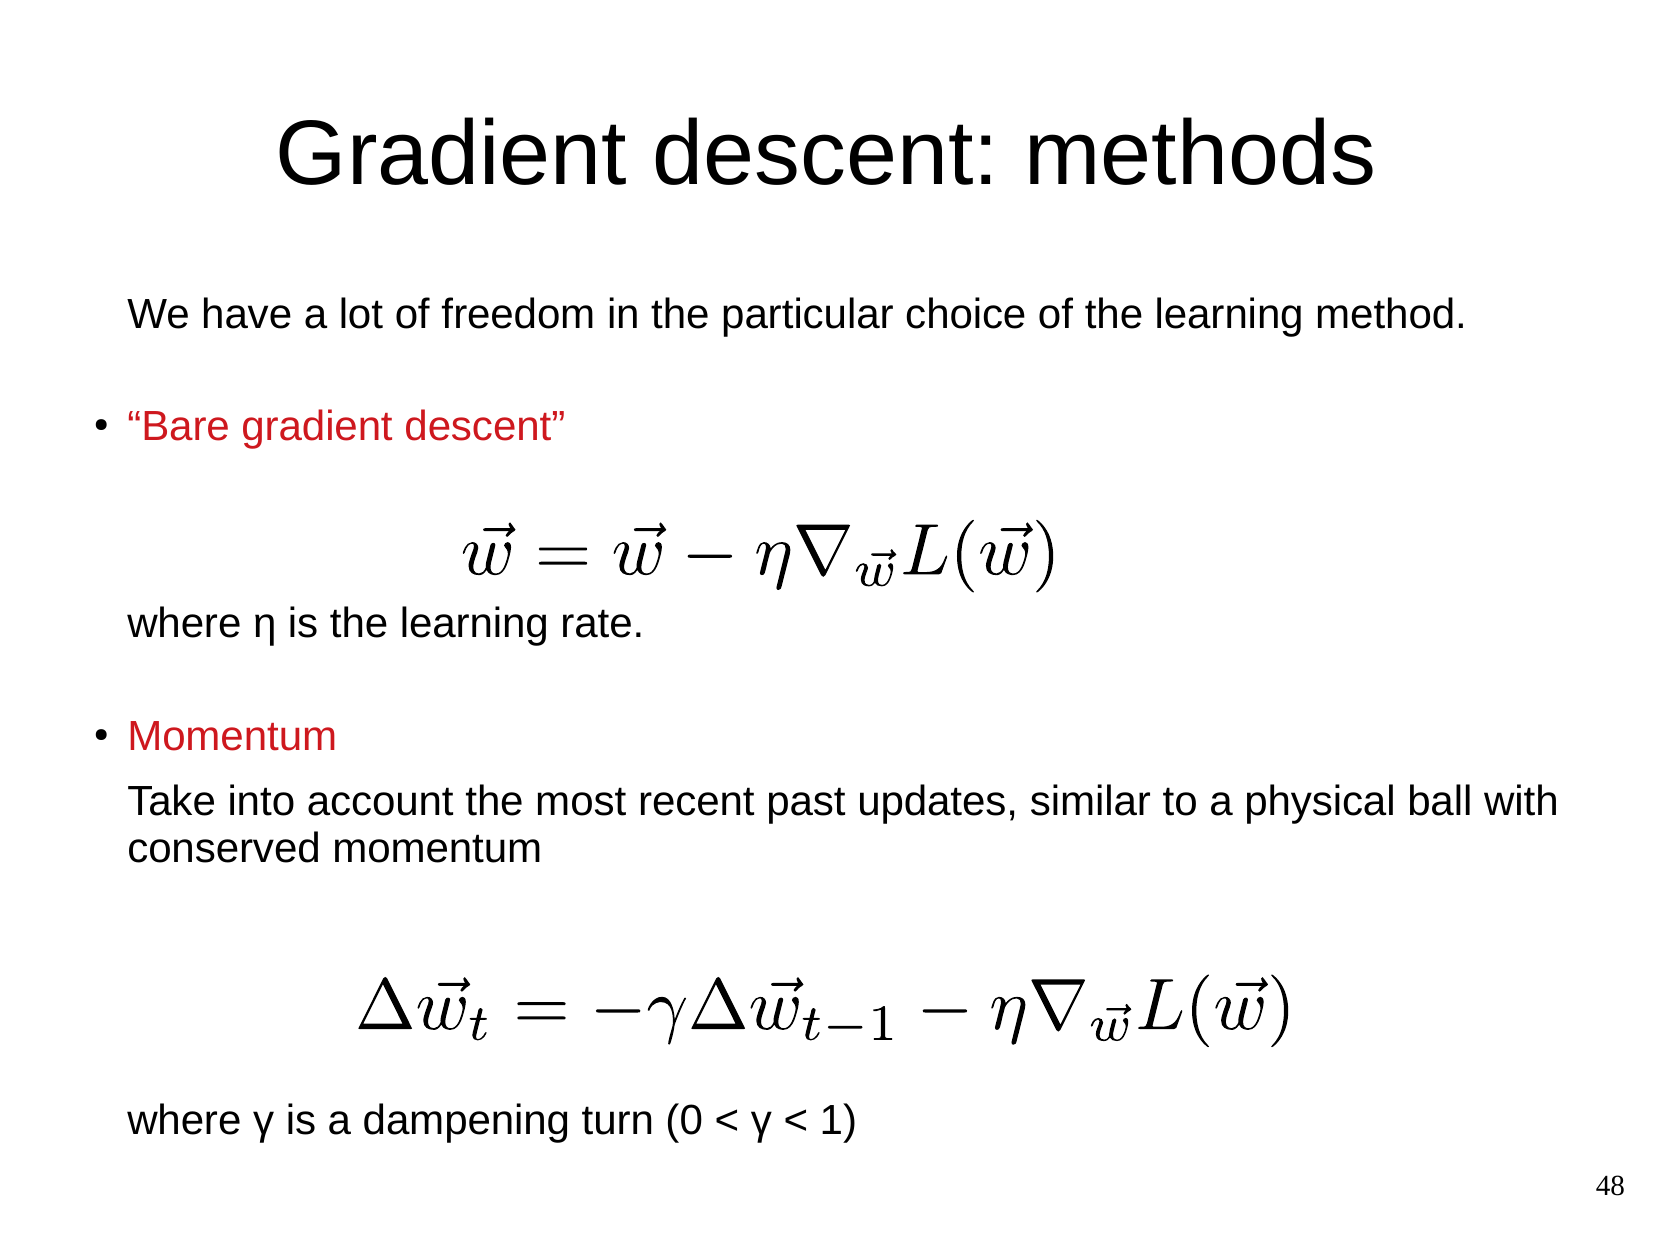

# Gradient descent: methods
We have a lot of freedom in the particular choice of the learning method.
“Bare gradient descent”
where η is the learning rate.
Momentum
Take into account the most recent past updates, similar to a physical ball with conserved momentum
where γ is a dampening turn (0 < γ < 1)
48